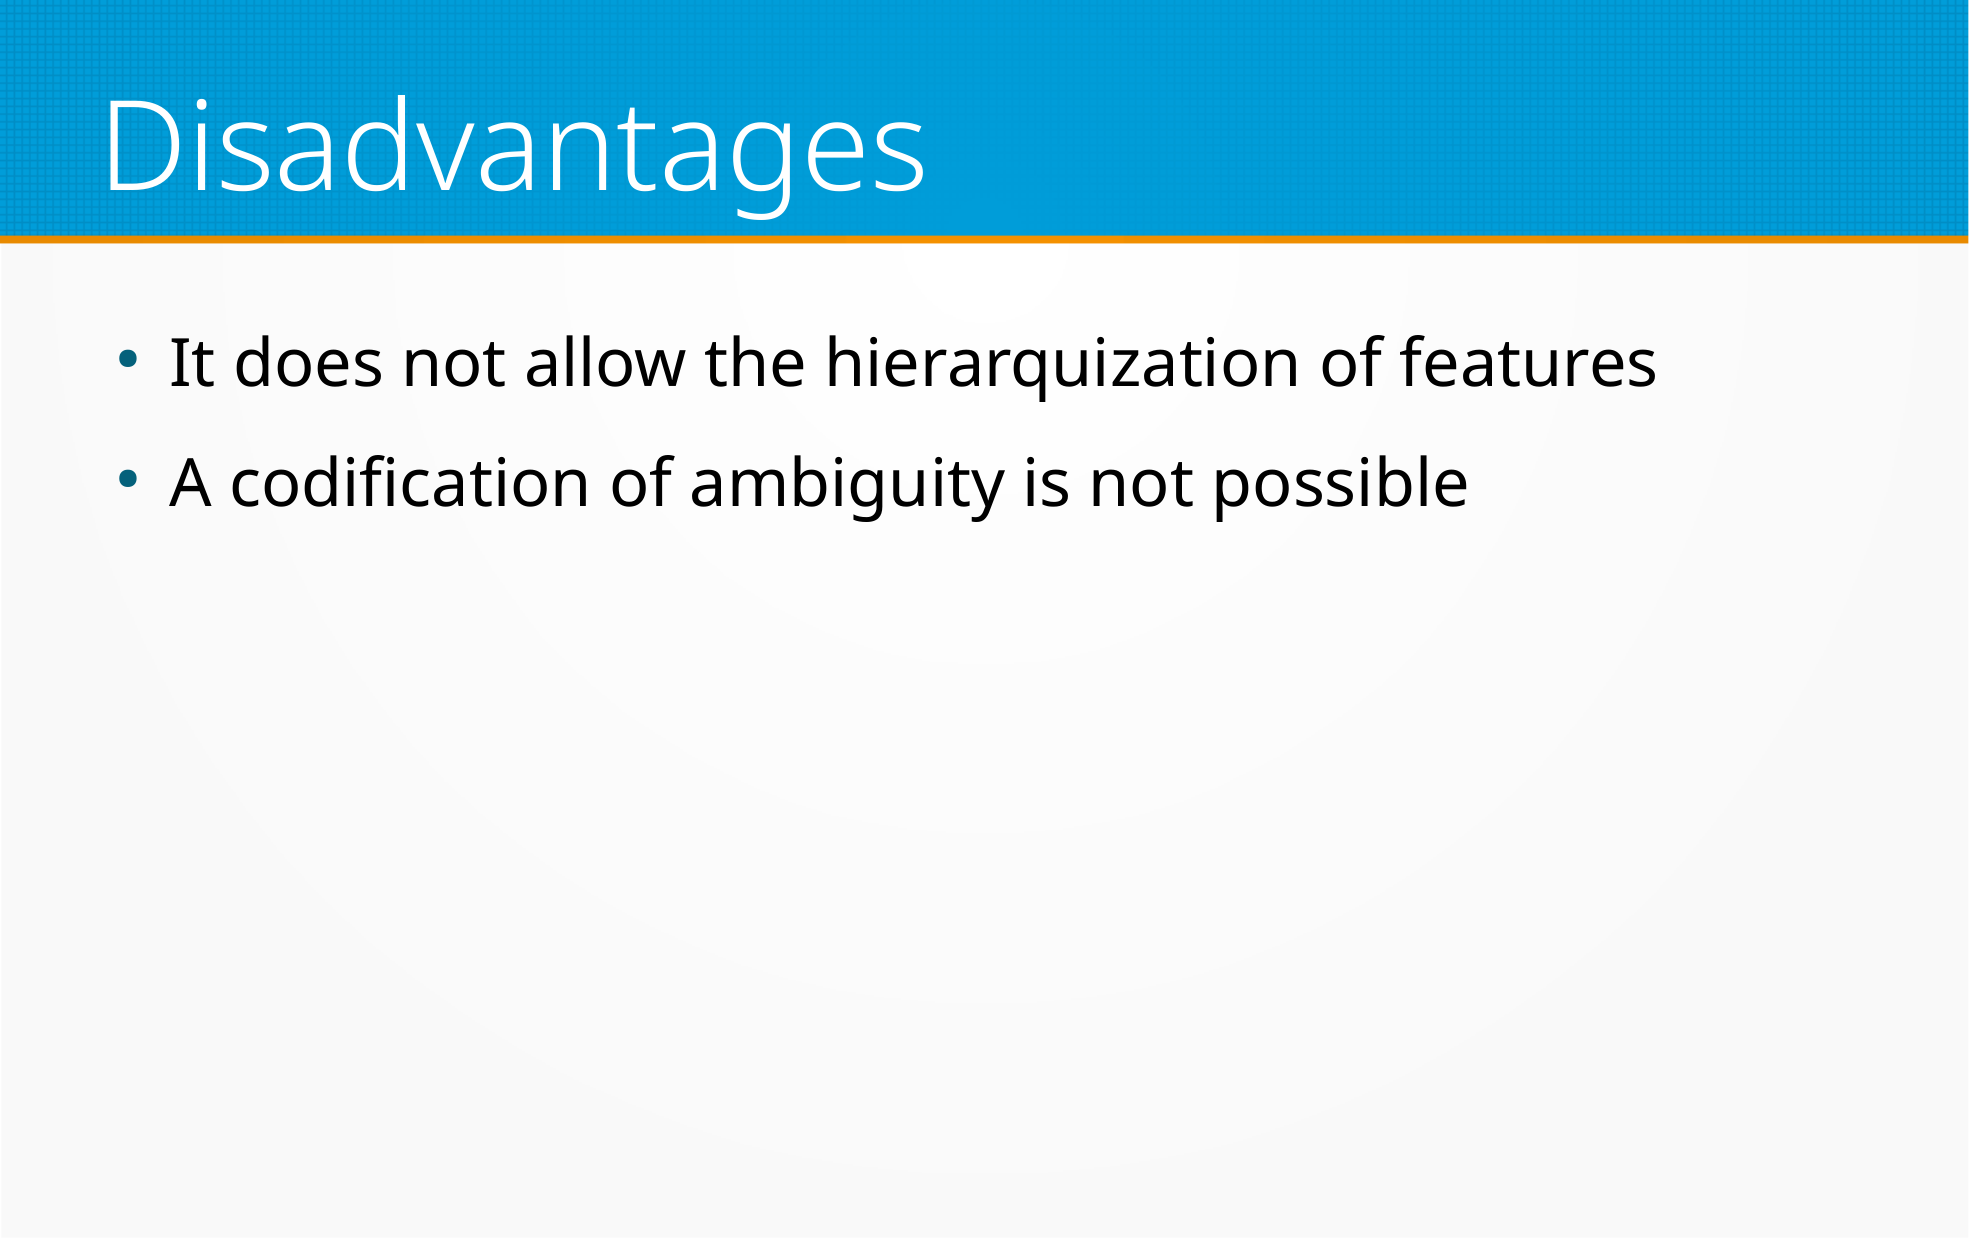

# Disadvantages
It does not allow the hierarquization of features
A codification of ambiguity is not possible